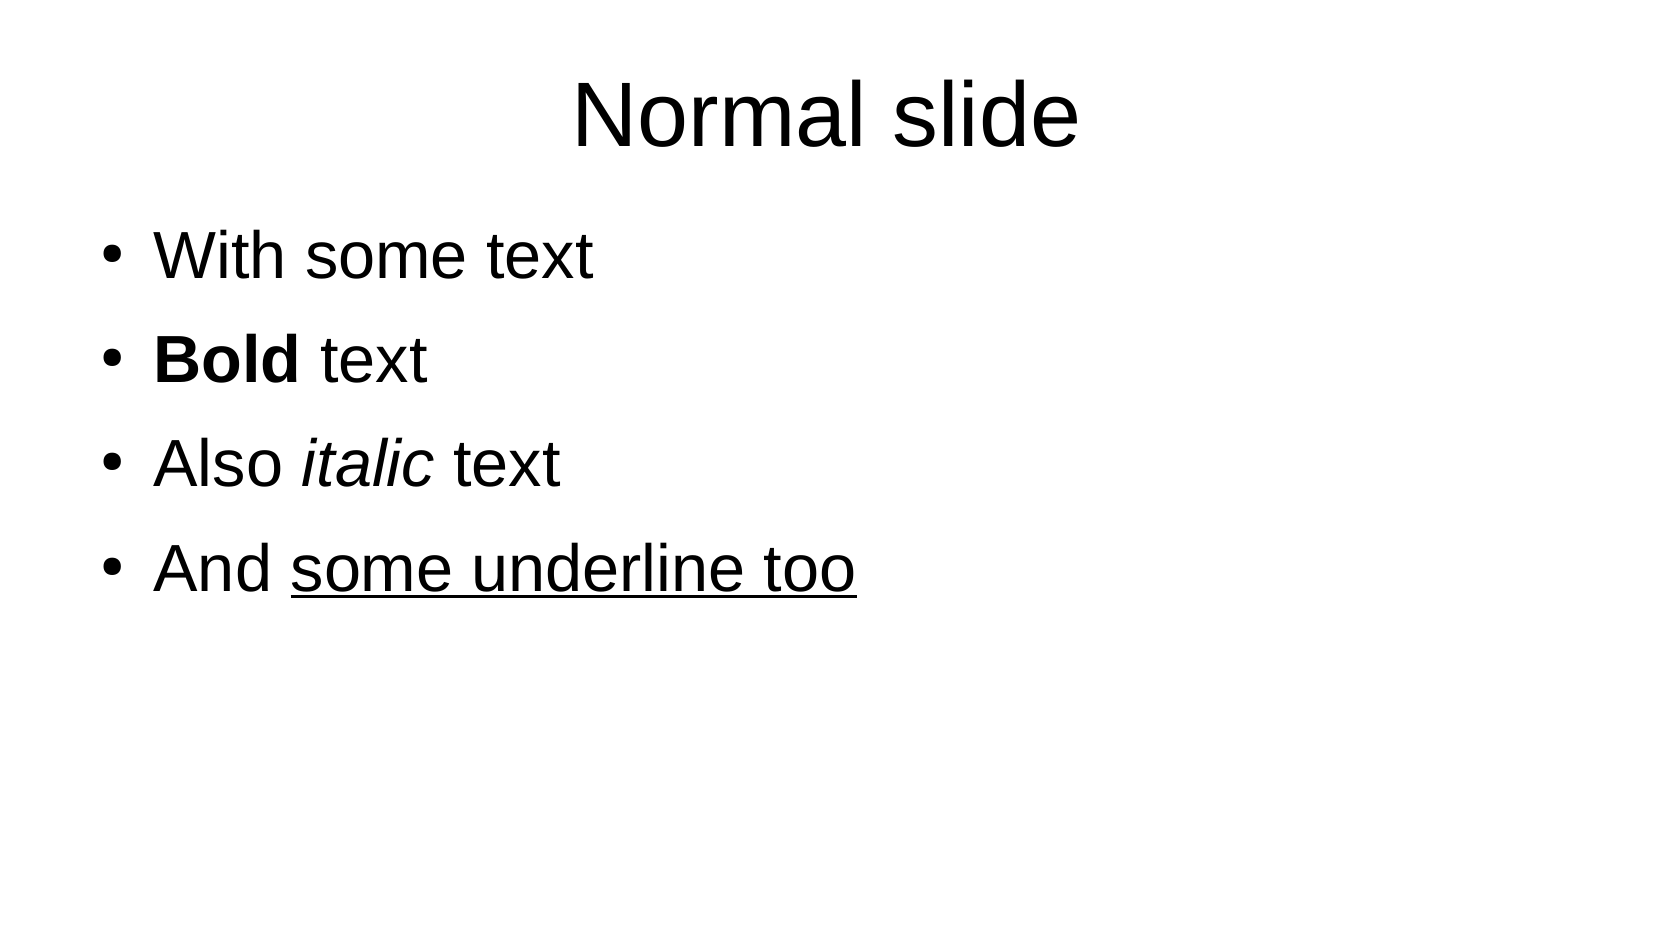

# Normal slide
With some text
Bold text
Also italic text
And some underline too